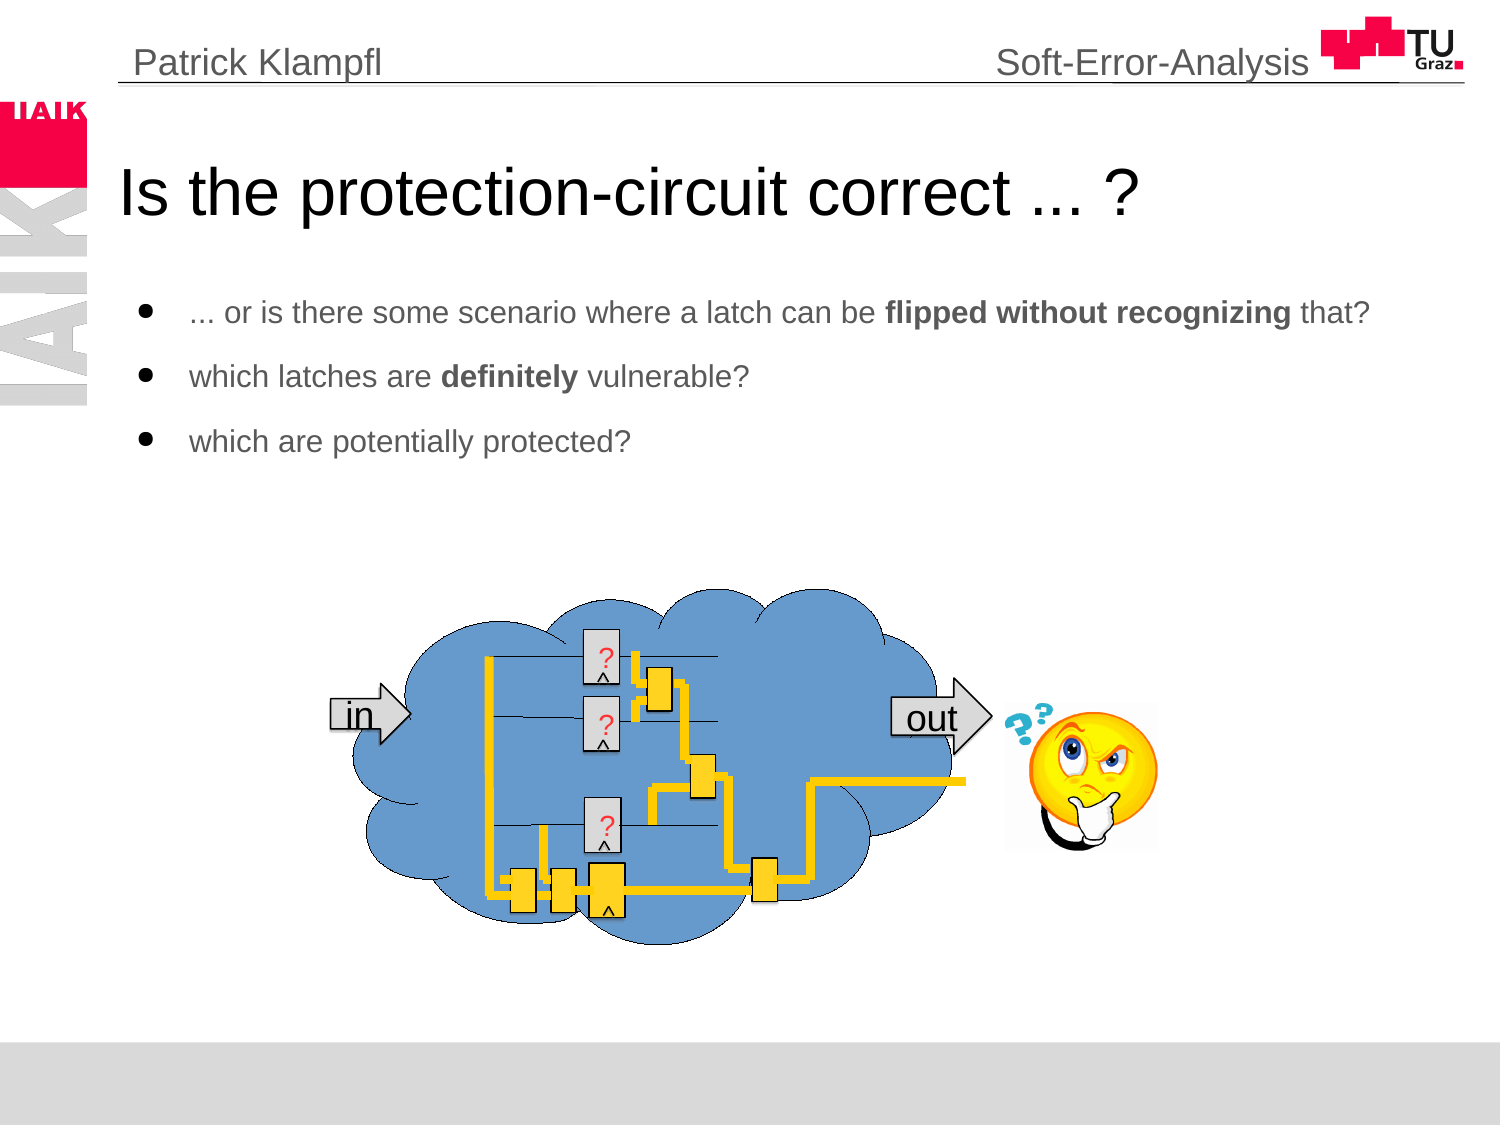

# Is the protection-circuit correct ... ?
... or is there some scenario where a latch can be flipped without recognizing that?
which latches are definitely vulnerable?
which are potentially protected?
?
out
in
?
?